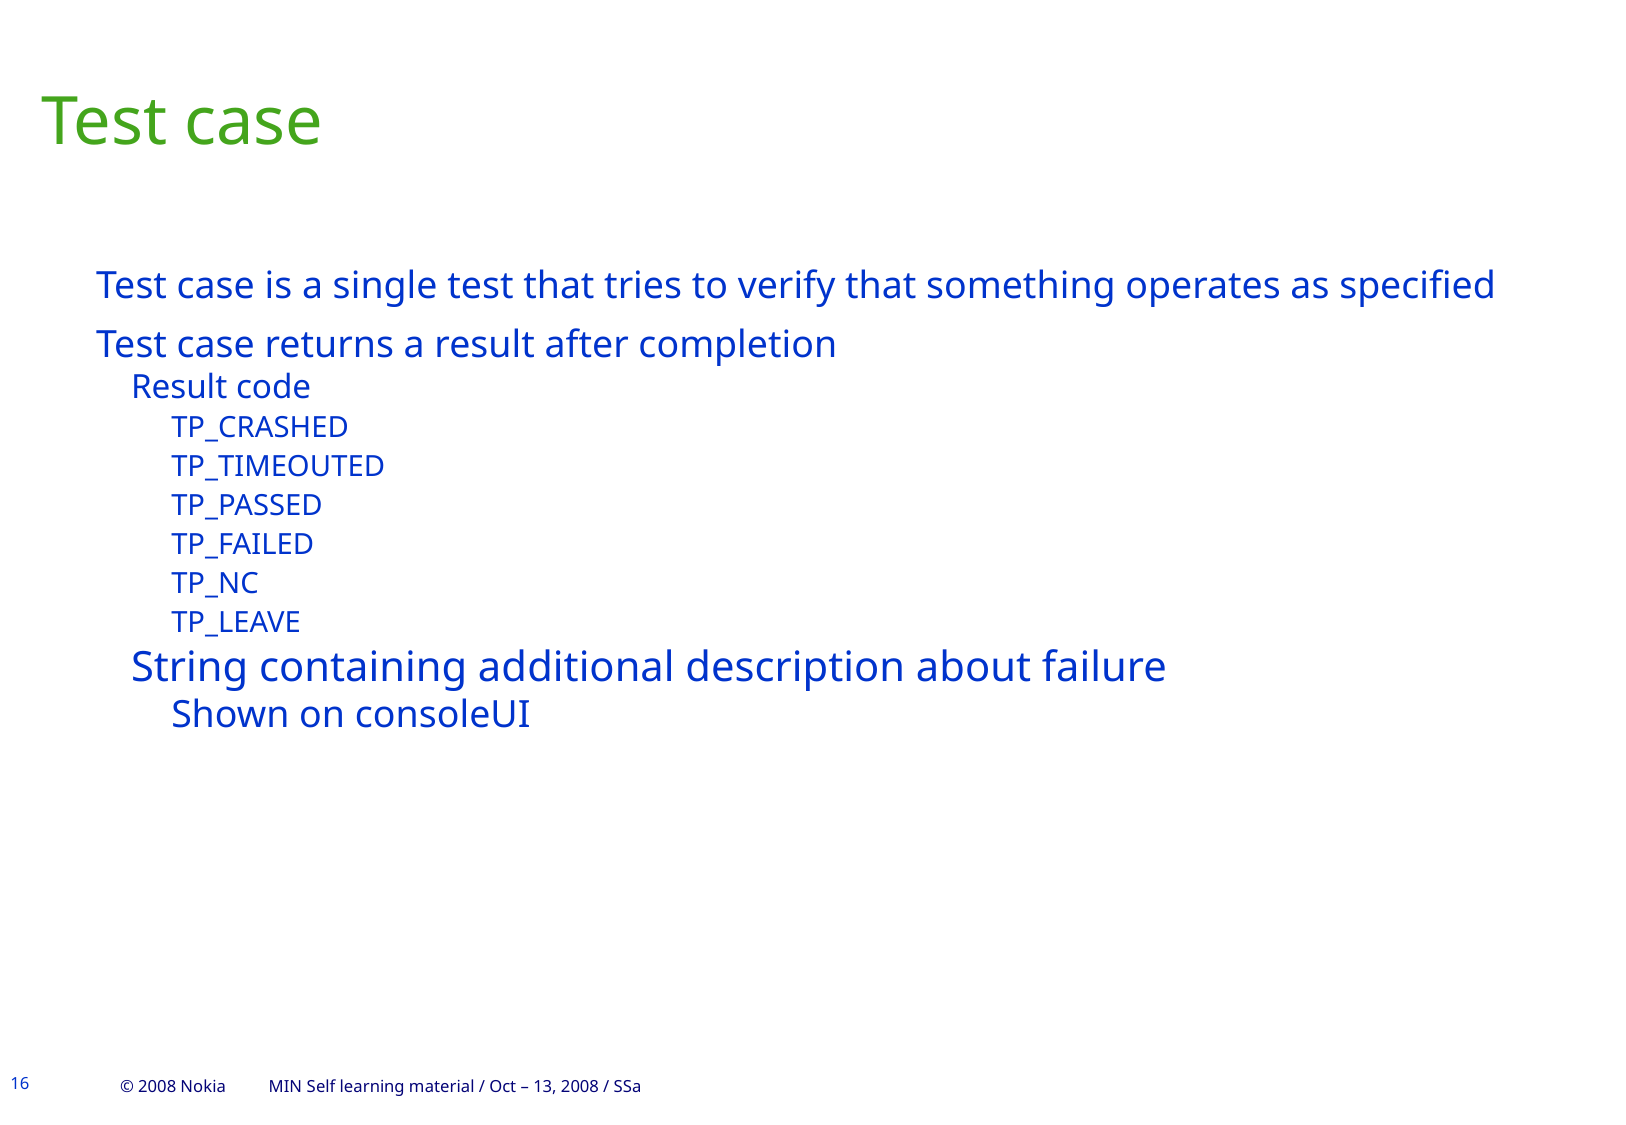

# Test case
Test case is a single test that tries to verify that something operates as specified
Test case returns a result after completion
Result code
TP_CRASHED
TP_TIMEOUTED
TP_PASSED
TP_FAILED
TP_NC
TP_LEAVE
String containing additional description about failure
Shown on consoleUI